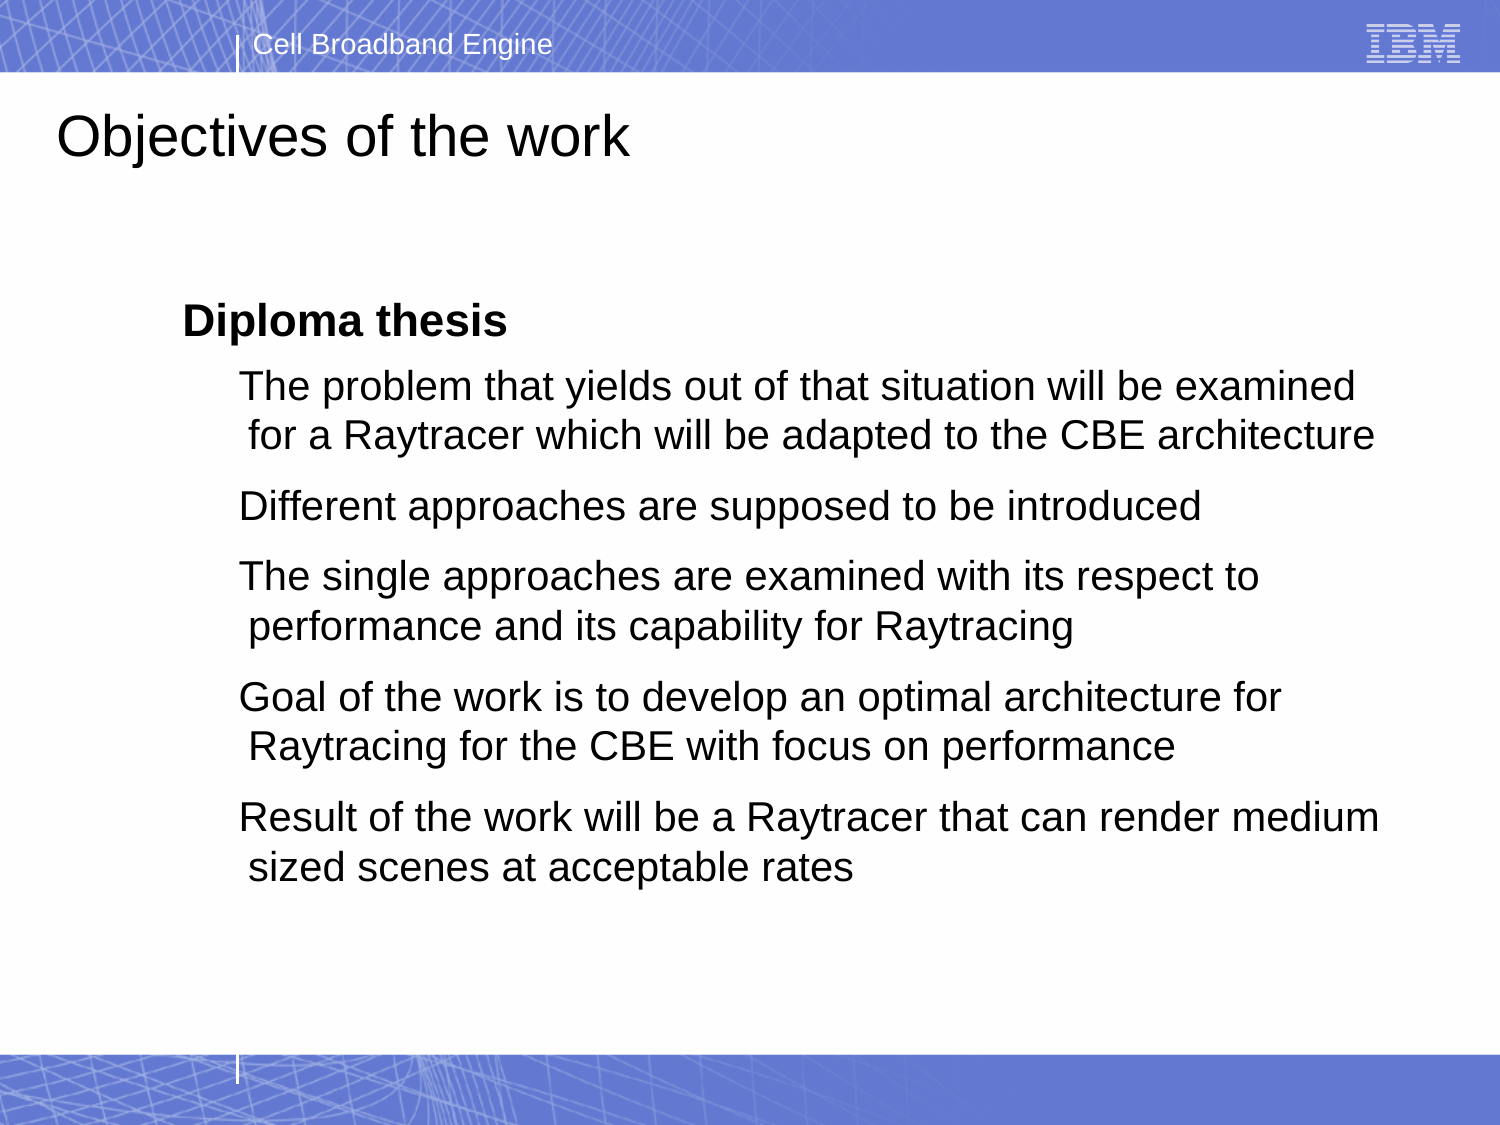

# Objectives of the work
Diploma thesis
 The problem that yields out of that situation will be examined for a Raytracer which will be adapted to the CBE architecture
 Different approaches are supposed to be introduced
 The single approaches are examined with its respect to performance and its capability for Raytracing
 Goal of the work is to develop an optimal architecture for Raytracing for the CBE with focus on performance
 Result of the work will be a Raytracer that can render medium sized scenes at acceptable rates